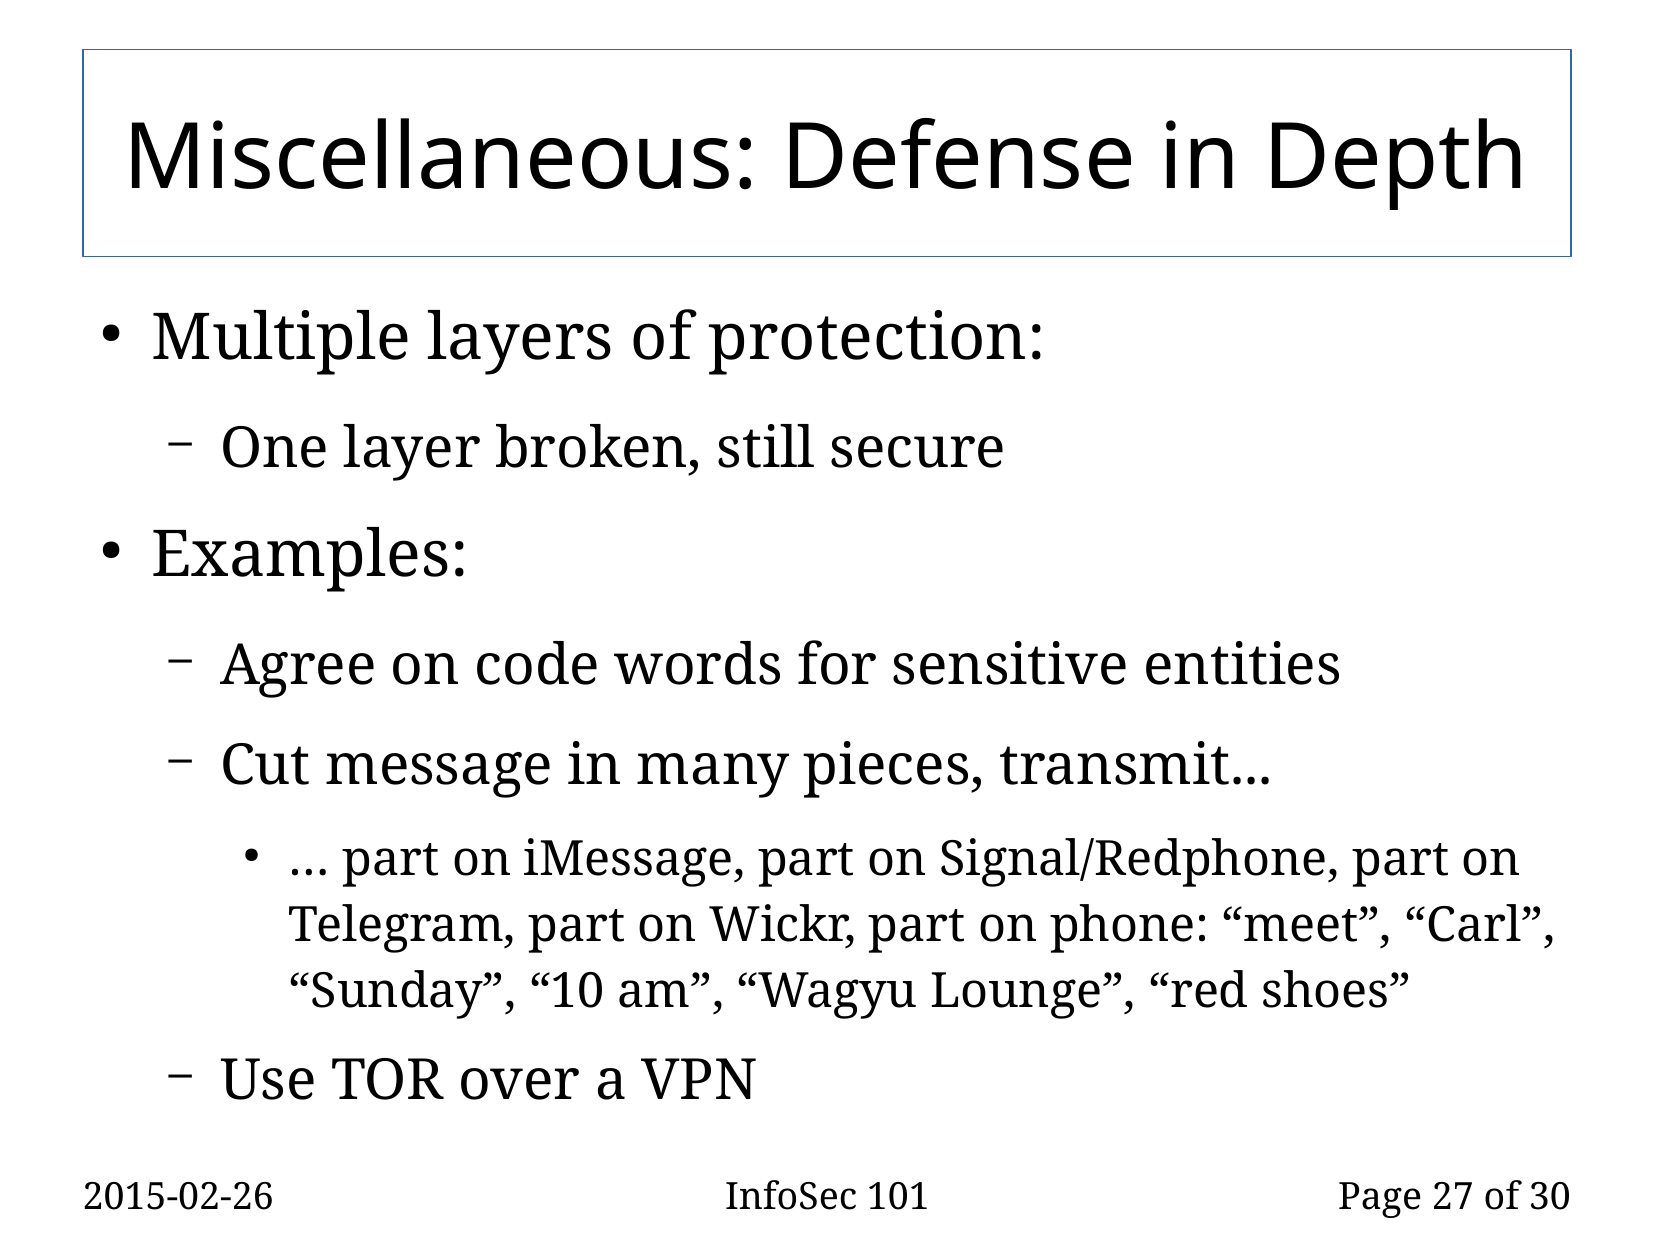

# Miscellaneous: Defense in Depth
Multiple layers of protection:
One layer broken, still secure
Examples:
Agree on code words for sensitive entities
Cut message in many pieces, transmit...
… part on iMessage, part on Signal/Redphone, part on Telegram, part on Wickr, part on phone: “meet”, “Carl”, “Sunday”, “10 am”, “Wagyu Lounge”, “red shoes”
Use TOR over a VPN
2015-02-26
InfoSec 101
27